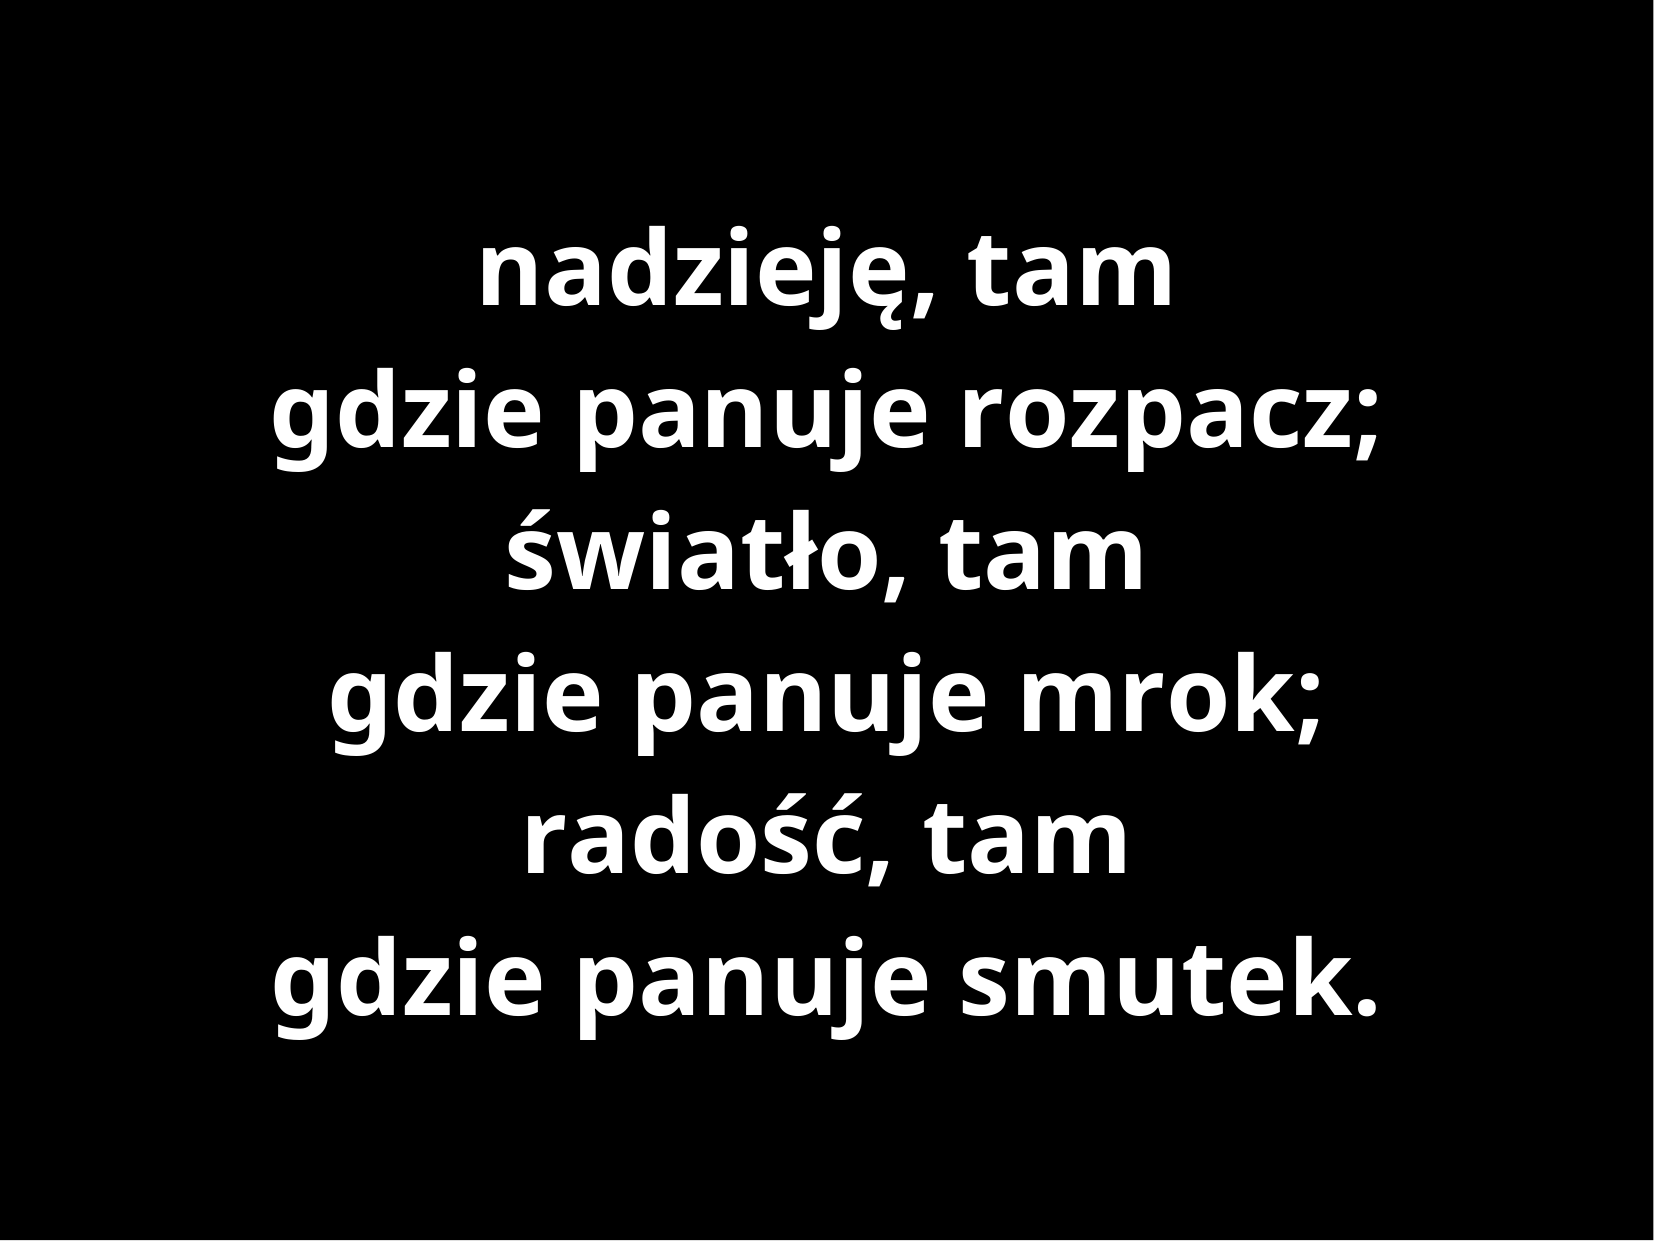

# nadzieję, tam gdzie panuje rozpacz; światło, tam gdzie panuje mrok; radość, tam gdzie panuje smutek.